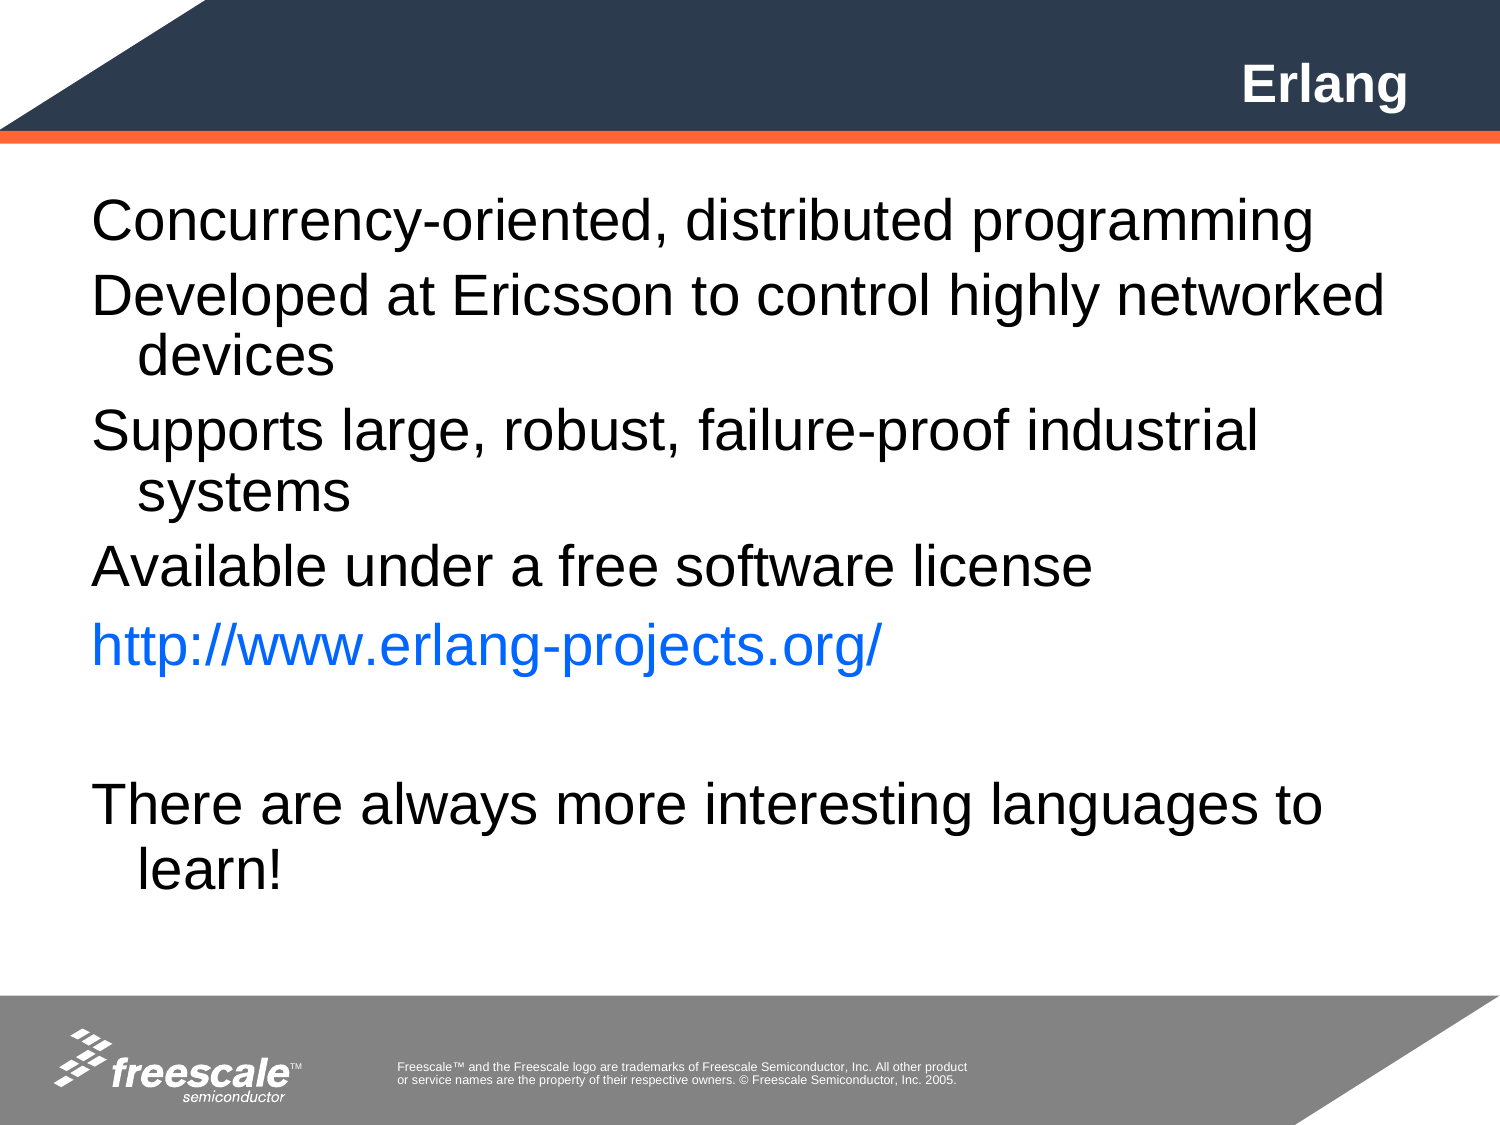

# Erlang
Concurrency-oriented, distributed programming
Developed at Ericsson to control highly networked devices
Supports large, robust, failure-proof industrial systems
Available under a free software license
http://www.erlang-projects.org/
There are always more interesting languages to learn!